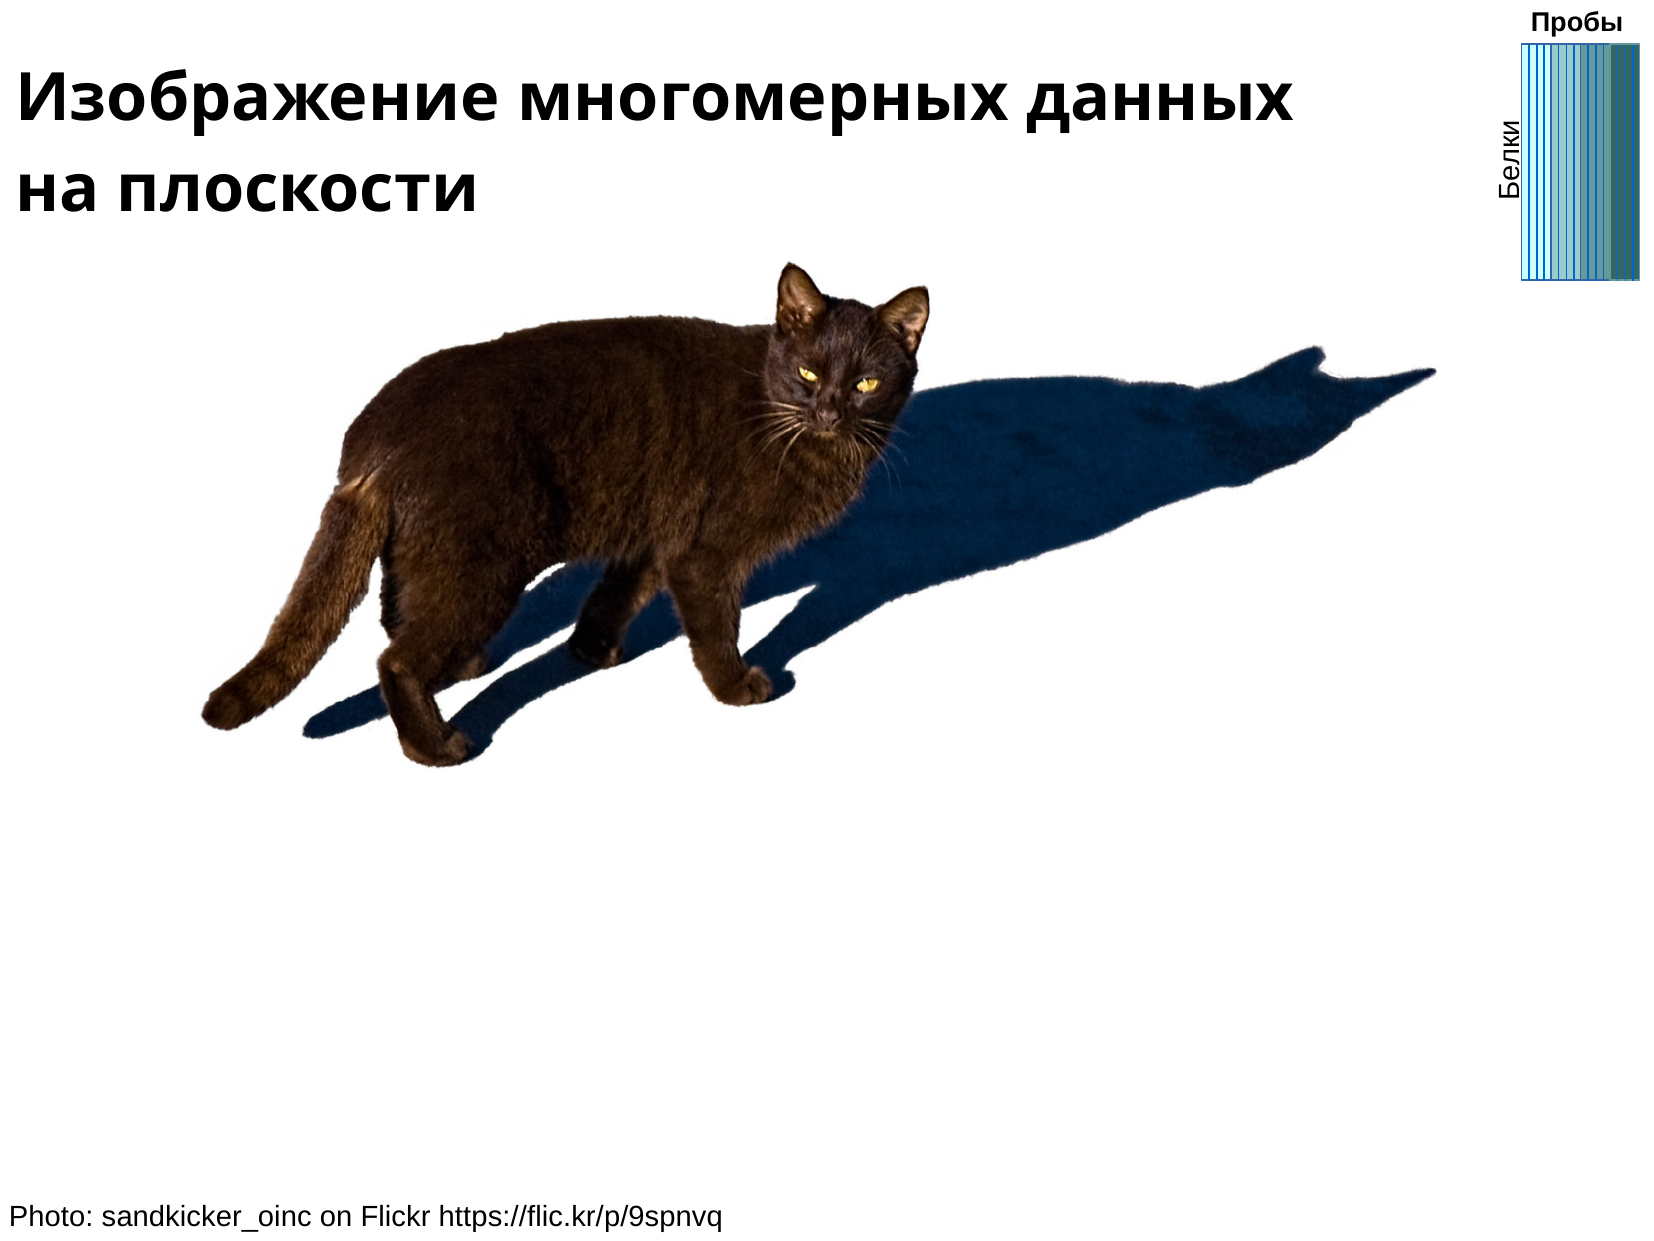

Пробы
Белки
# Изображение многомерных данных на плоскости
Photo: sandkicker_oinc on Flickr https://flic.kr/p/9spnvq